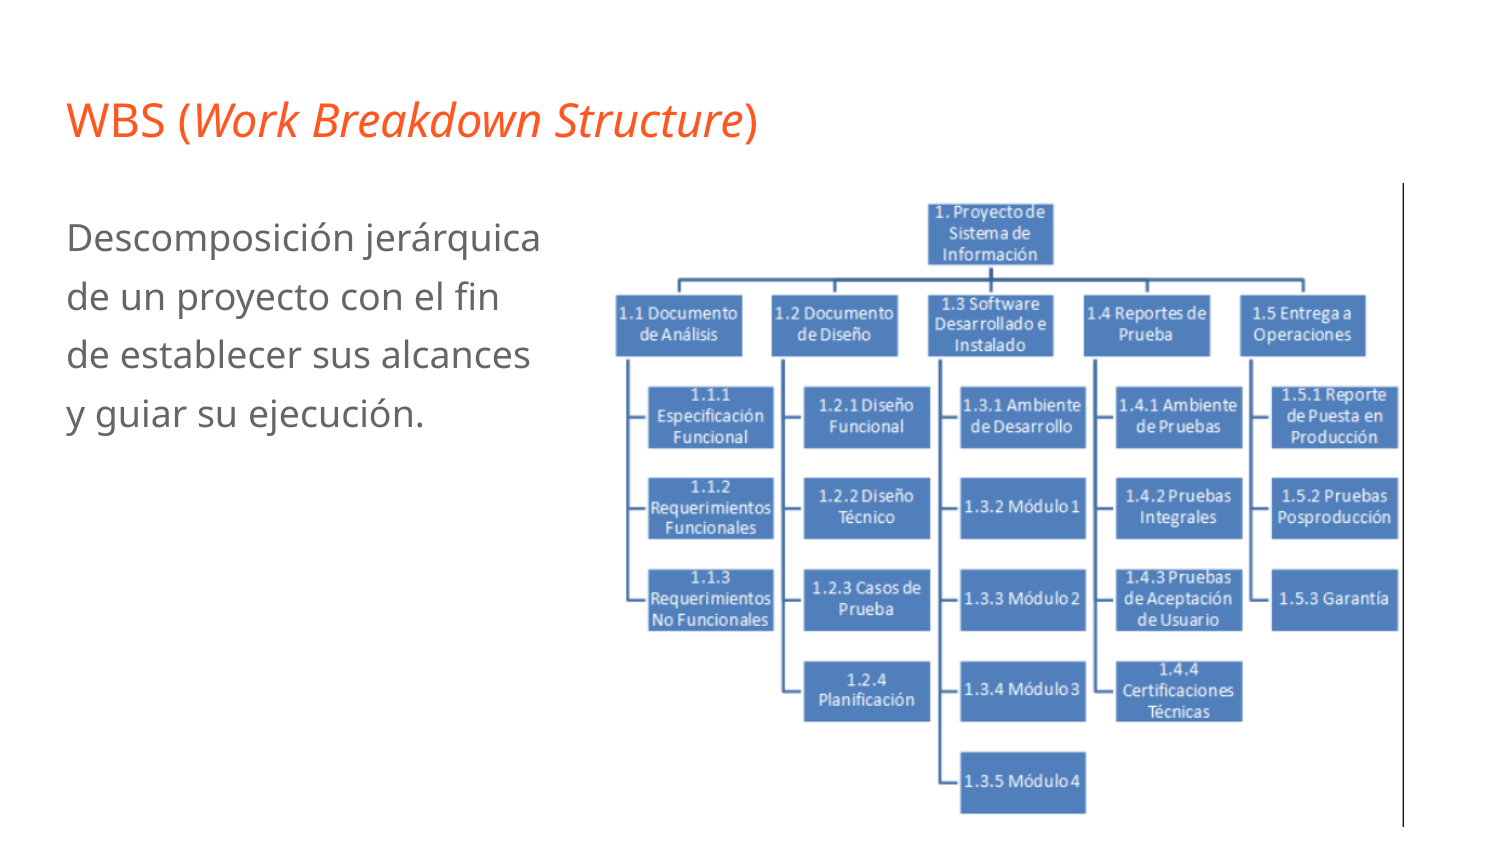

# WBS (Work Breakdown Structure)
Descomposición jerárquica de un proyecto con el fin de establecer sus alcances y guiar su ejecución.